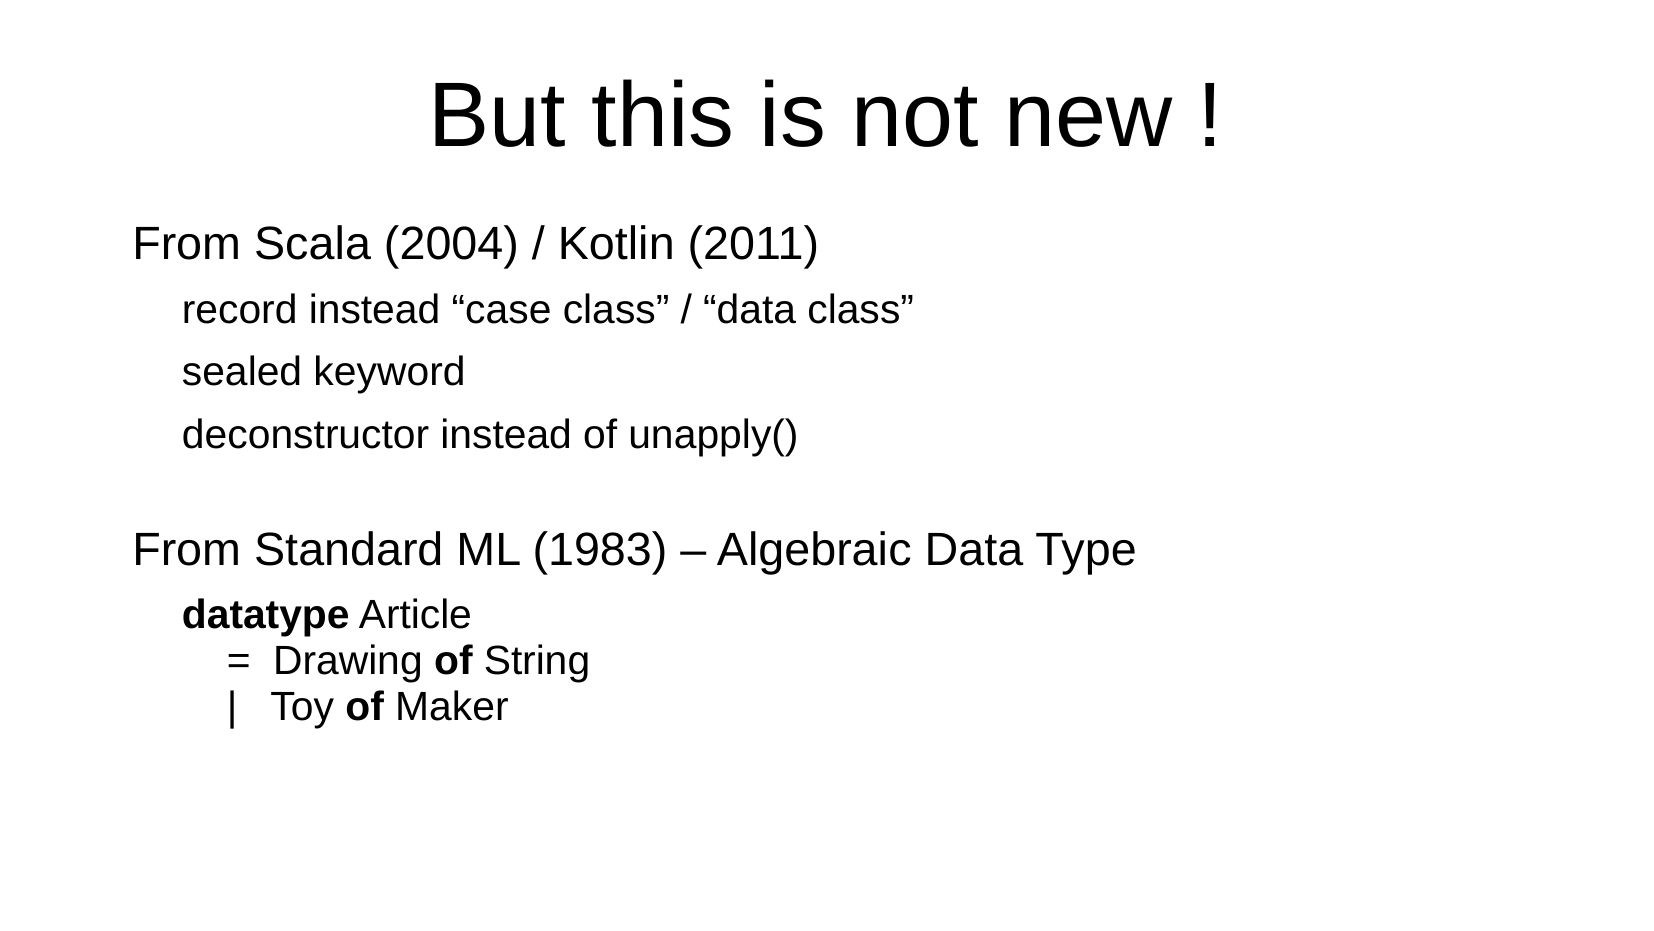

# But this is not new !
From Scala (2004) / Kotlin (2011)
record instead “case class” / “data class”
sealed keyword
deconstructor instead of unapply()
From Standard ML (1983) – Algebraic Data Type
datatype Article
 = Drawing of String
 | Toy of Maker